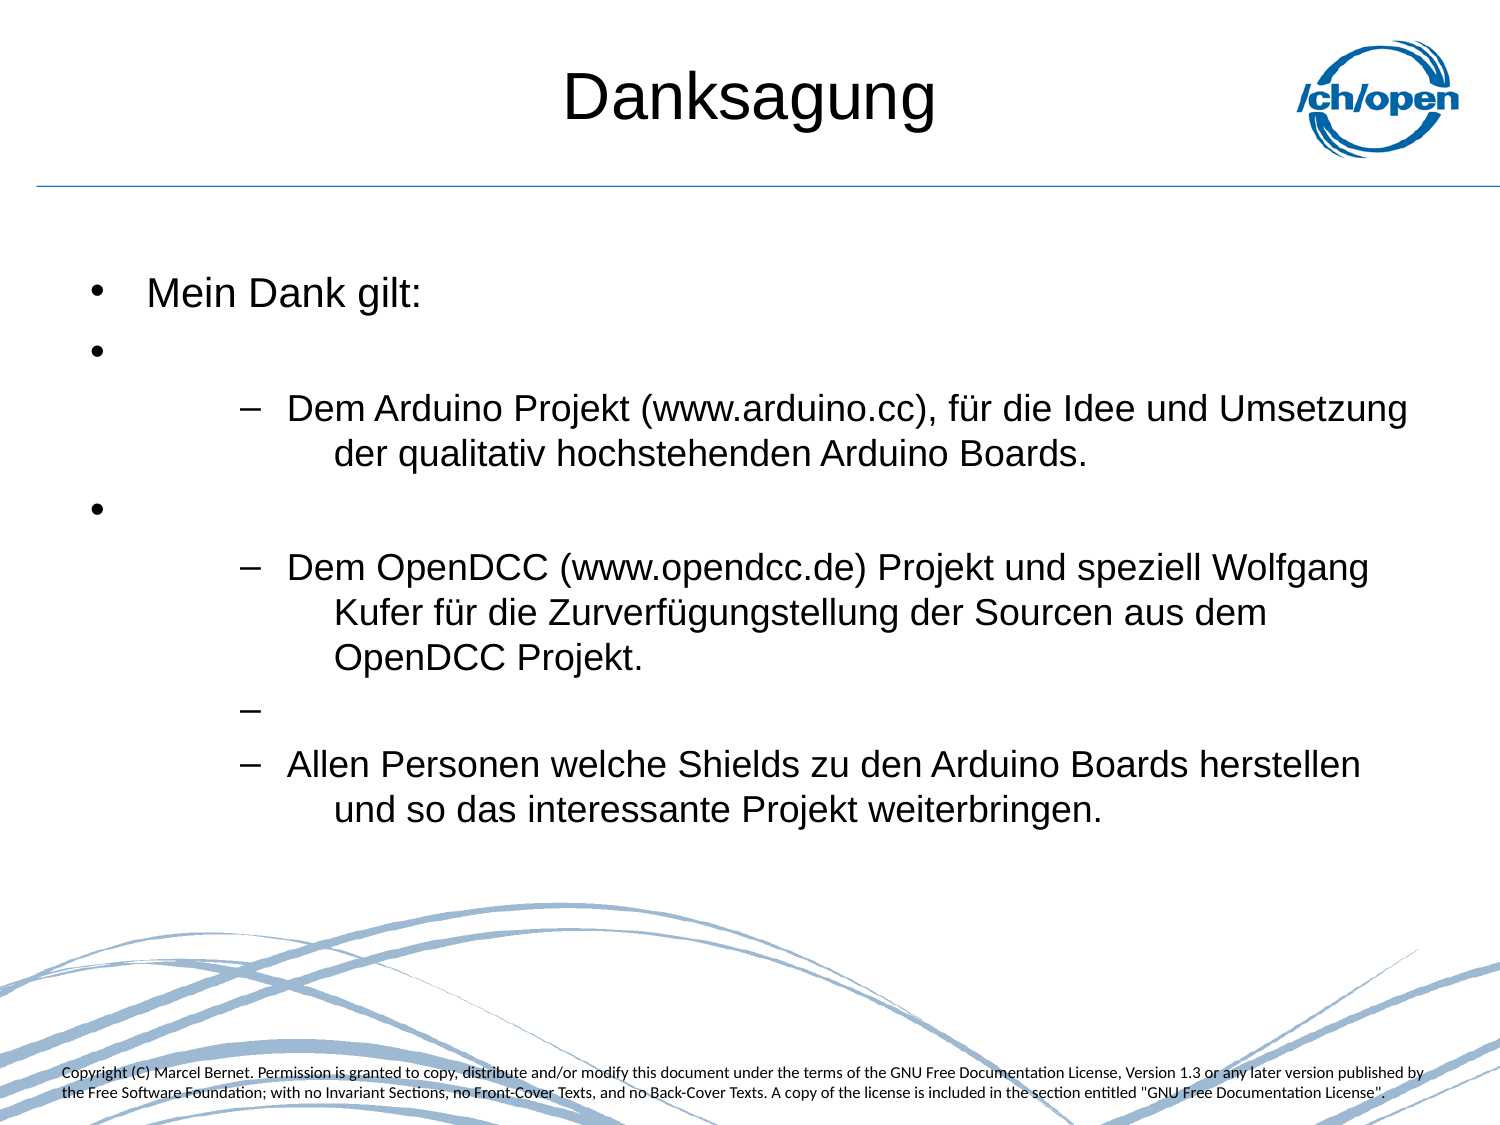

# Danksagung
Mein Dank gilt:
Dem Arduino Projekt (www.arduino.cc), für die Idee und Umsetzung der qualitativ hochstehenden Arduino Boards.
Dem OpenDCC (www.opendcc.de) Projekt und speziell Wolfgang Kufer für die Zurverfügungstellung der Sourcen aus dem OpenDCC Projekt.
Allen Personen welche Shields zu den Arduino Boards herstellen und so das interessante Projekt weiterbringen.